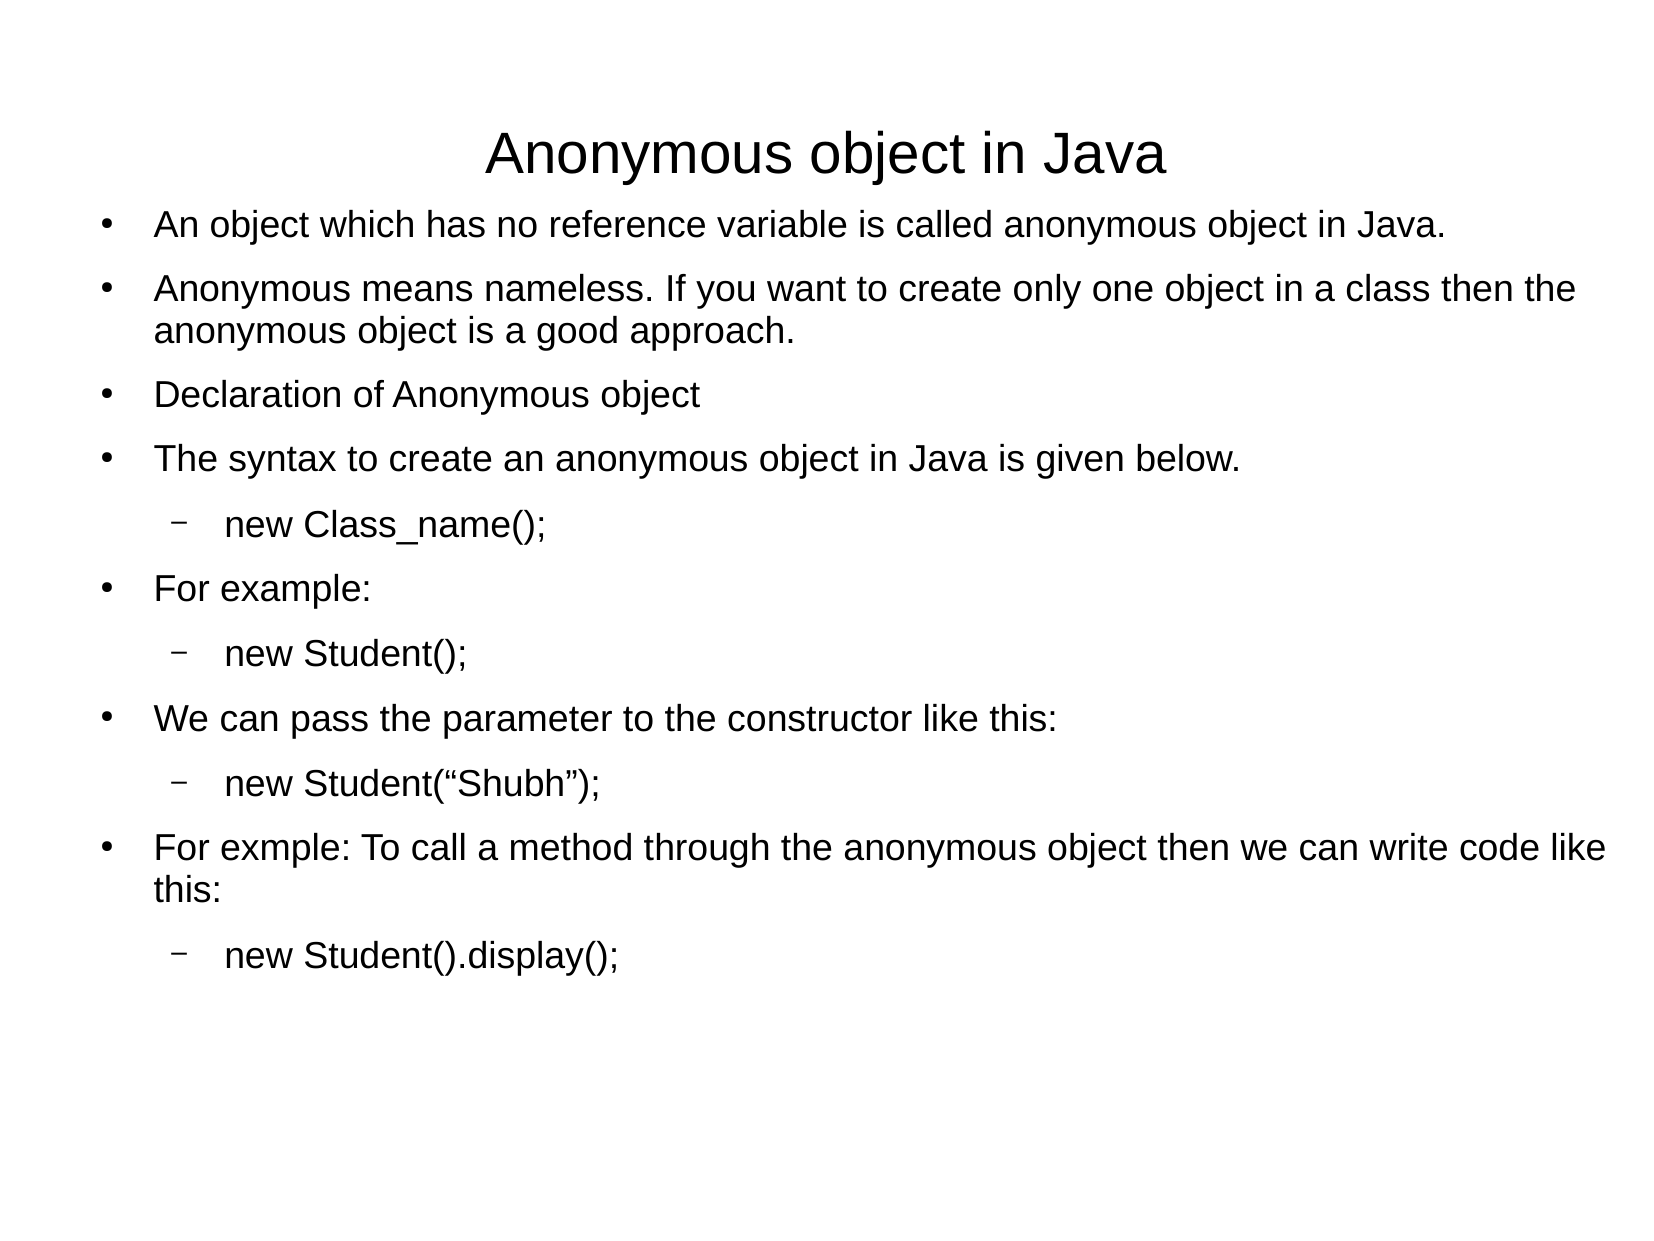

# Anonymous object in Java
An object which has no reference variable is called anonymous object in Java.
Anonymous means nameless. If you want to create only one object in a class then the anonymous object is a good approach.
Declaration of Anonymous object
The syntax to create an anonymous object in Java is given below.
new Class_name();
For example:
new Student();
We can pass the parameter to the constructor like this:
new Student(“Shubh”);
For exmple: To call a method through the anonymous object then we can write code like this:
new Student().display();